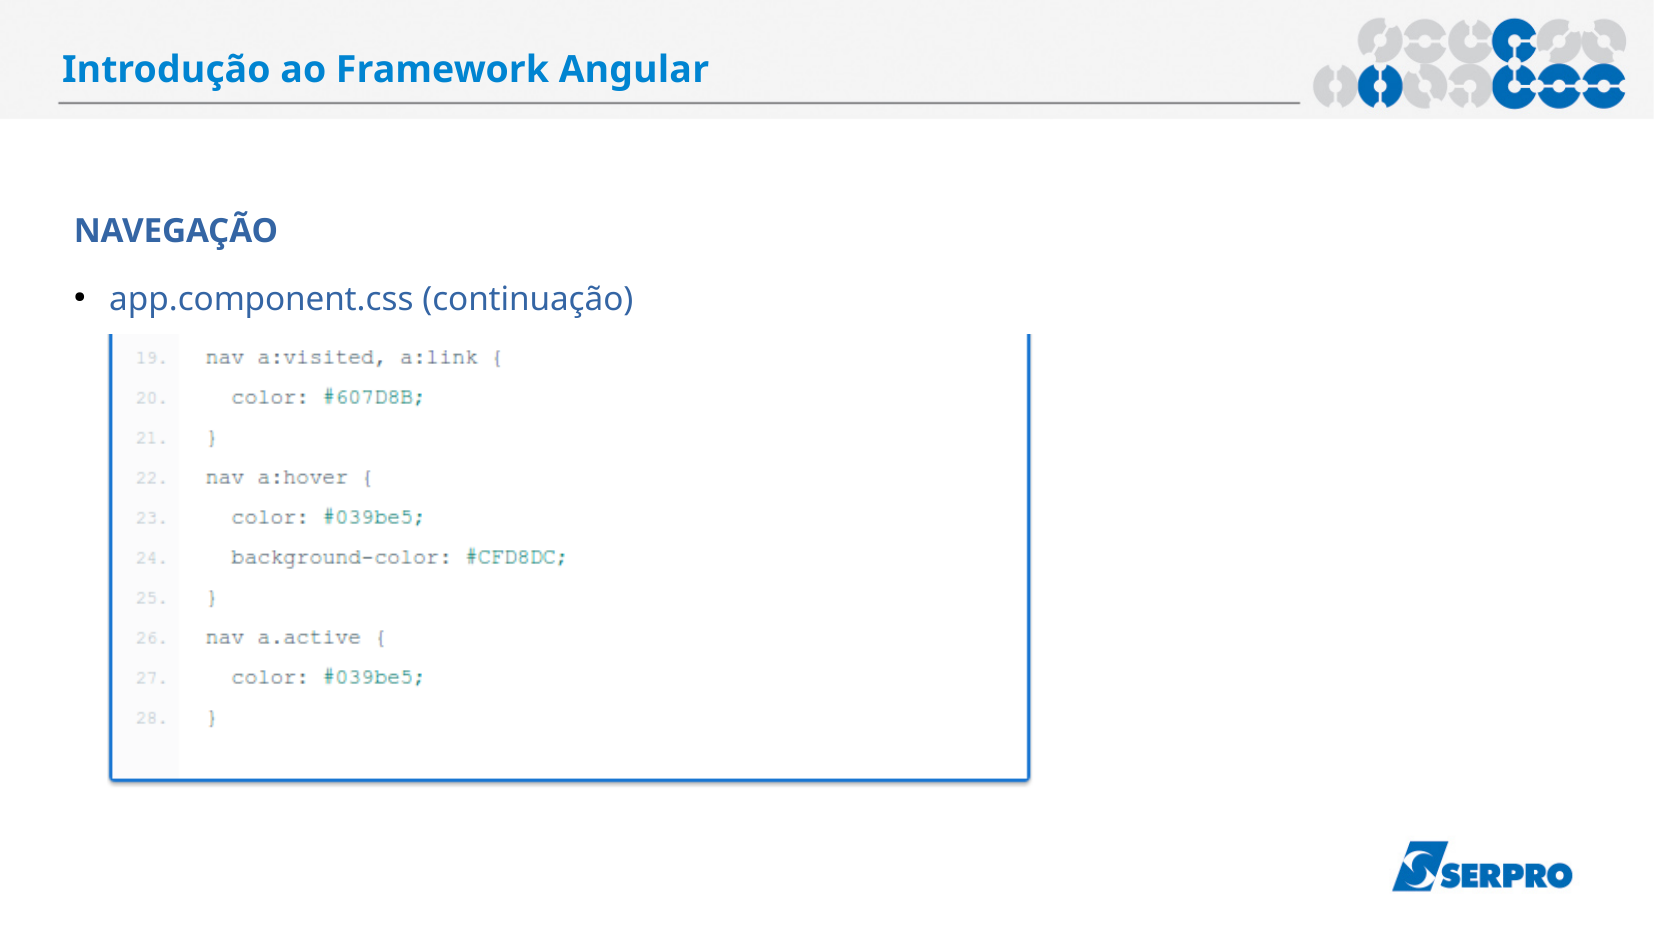

Introdução ao Framework Angular
NAVEGAÇÃO
app.component.css (continuação)